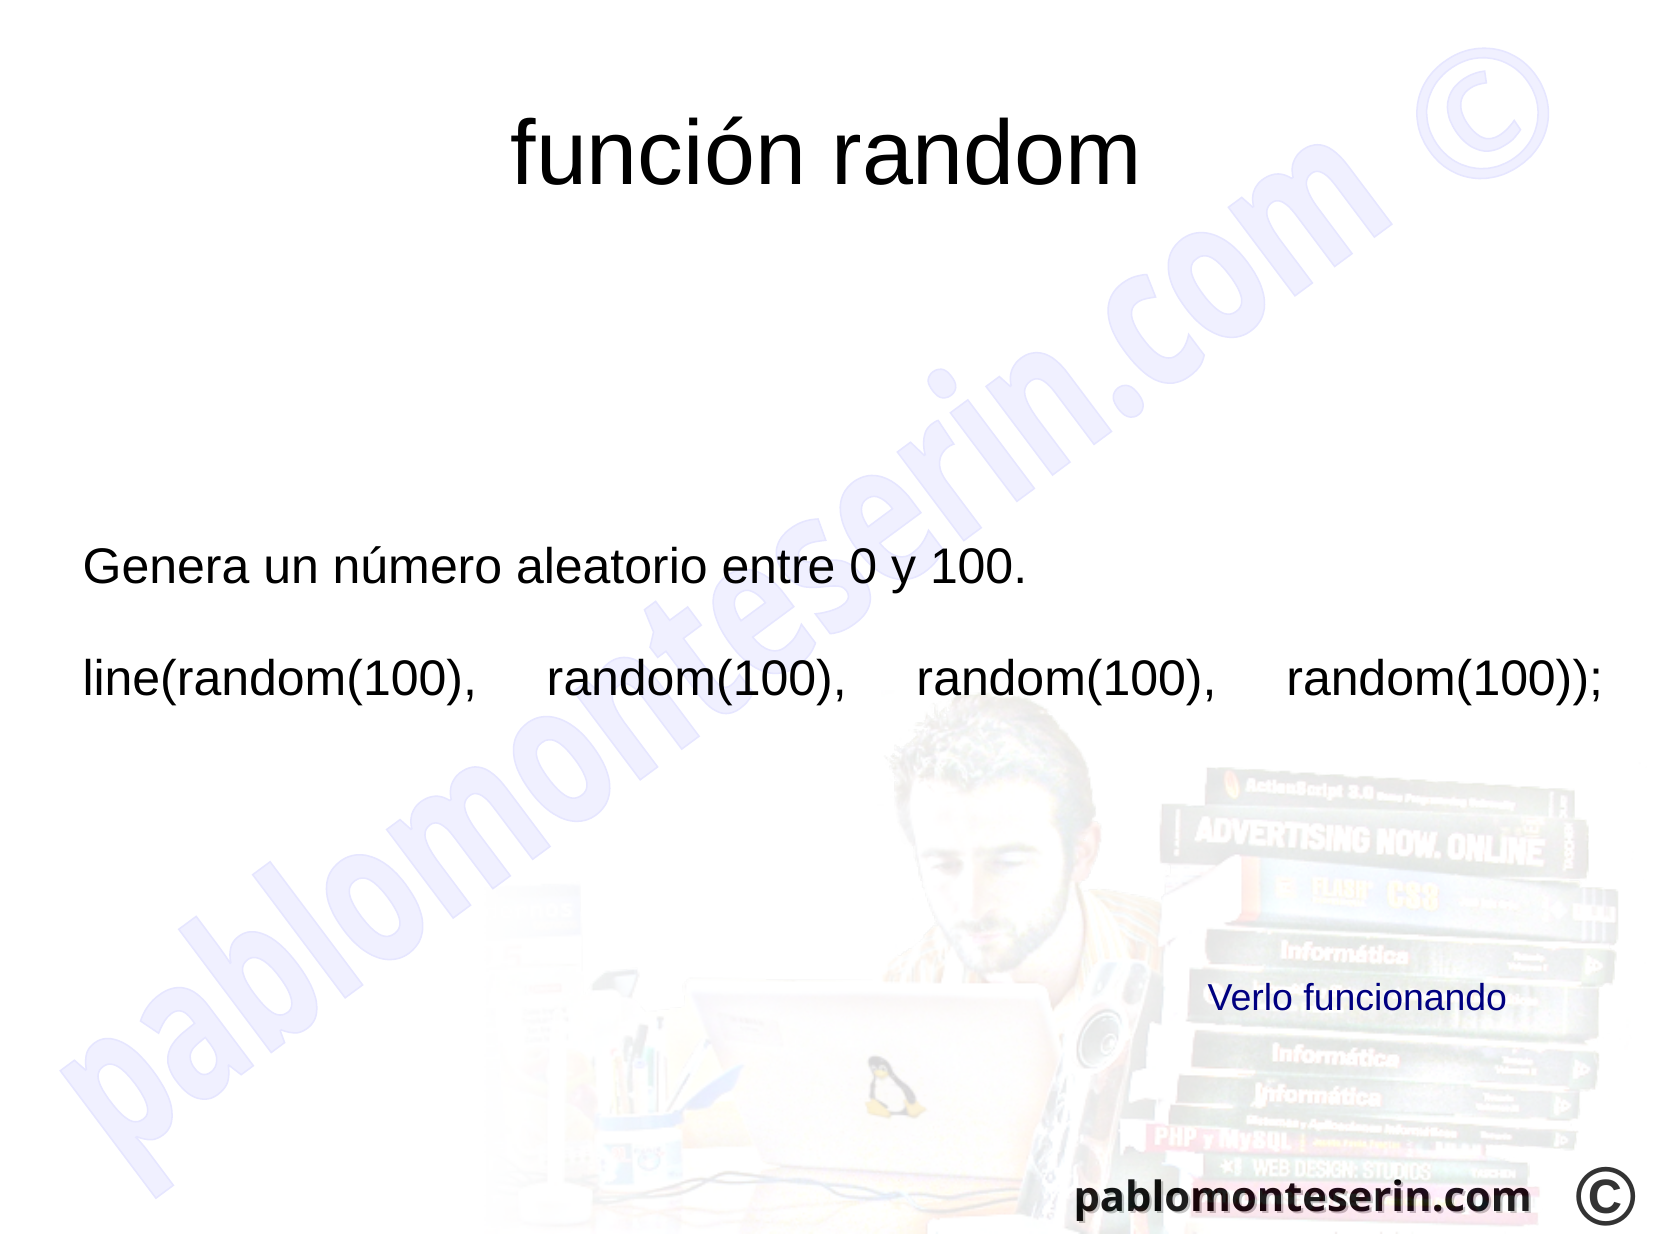

# función random
Genera un número aleatorio entre 0 y 100.
line(random(100), random(100), random(100), random(100));
Verlo funcionando